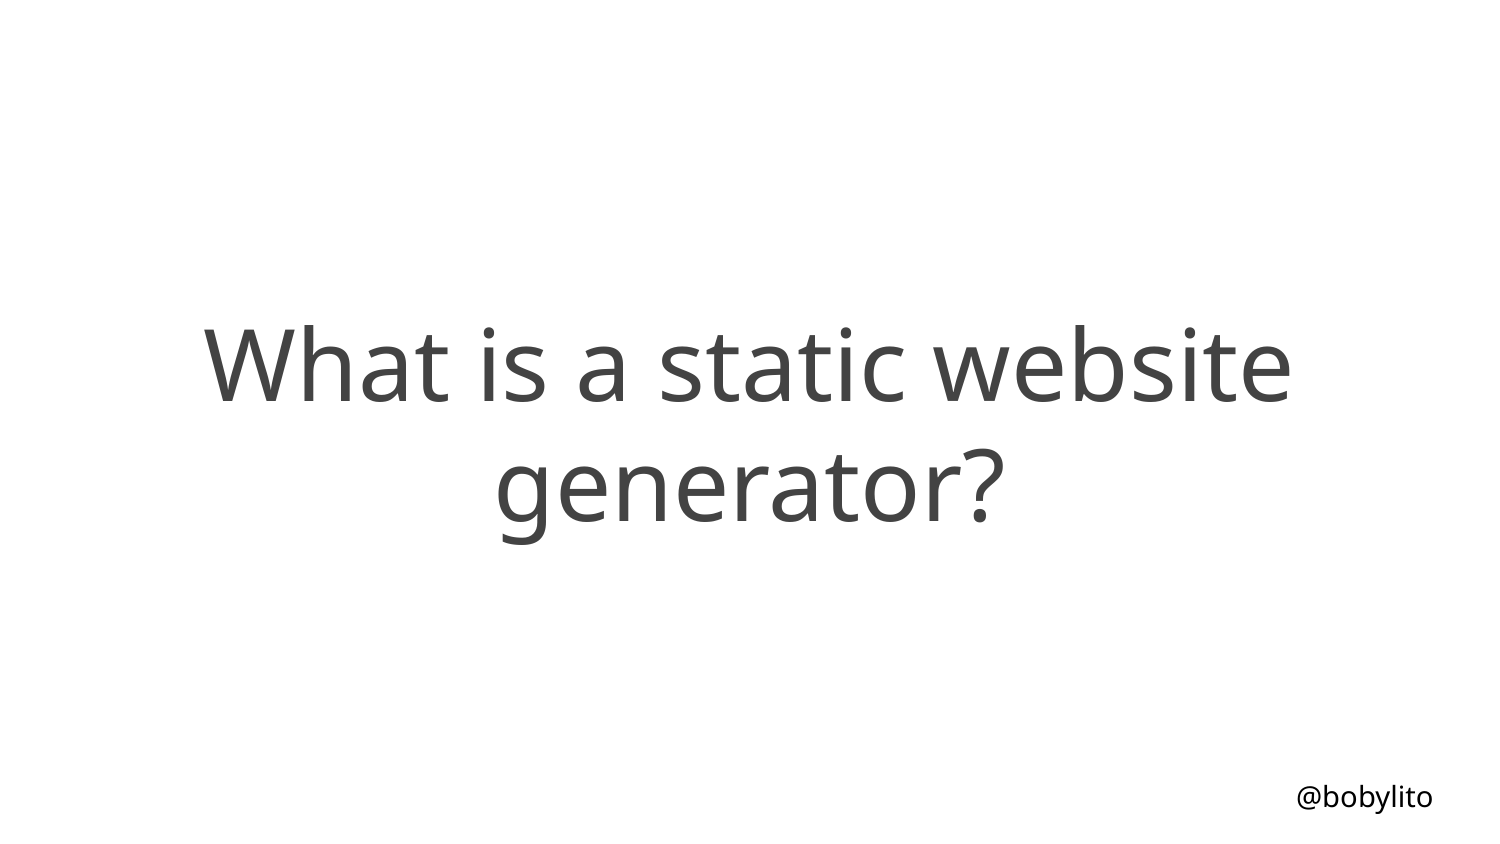

# What is a static website generator?